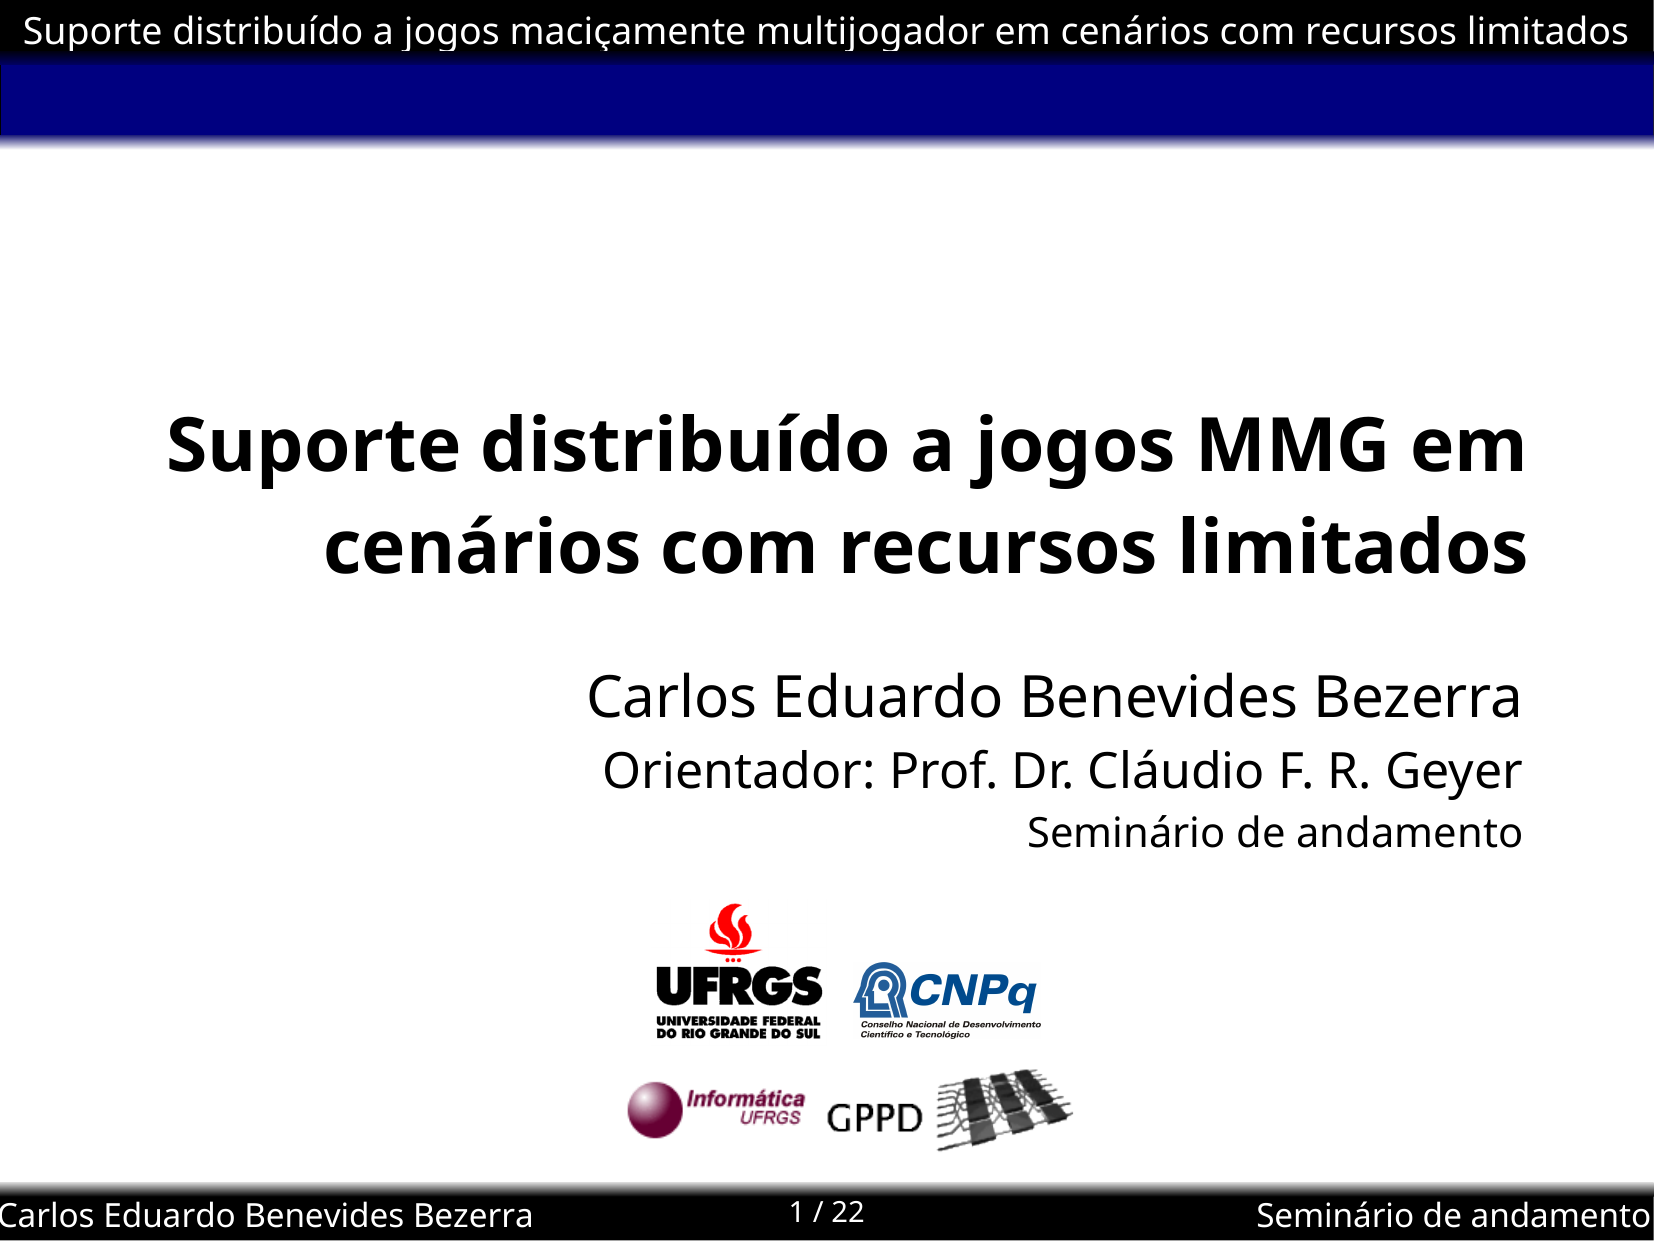

# Suporte distribuído a jogos MMG em cenários com recursos limitados
paralela e
Carlos Eduardo Benevides Bezerra
Orientador: Prof. Dr. Cláudio F. R. Geyer
Seminário de andamento